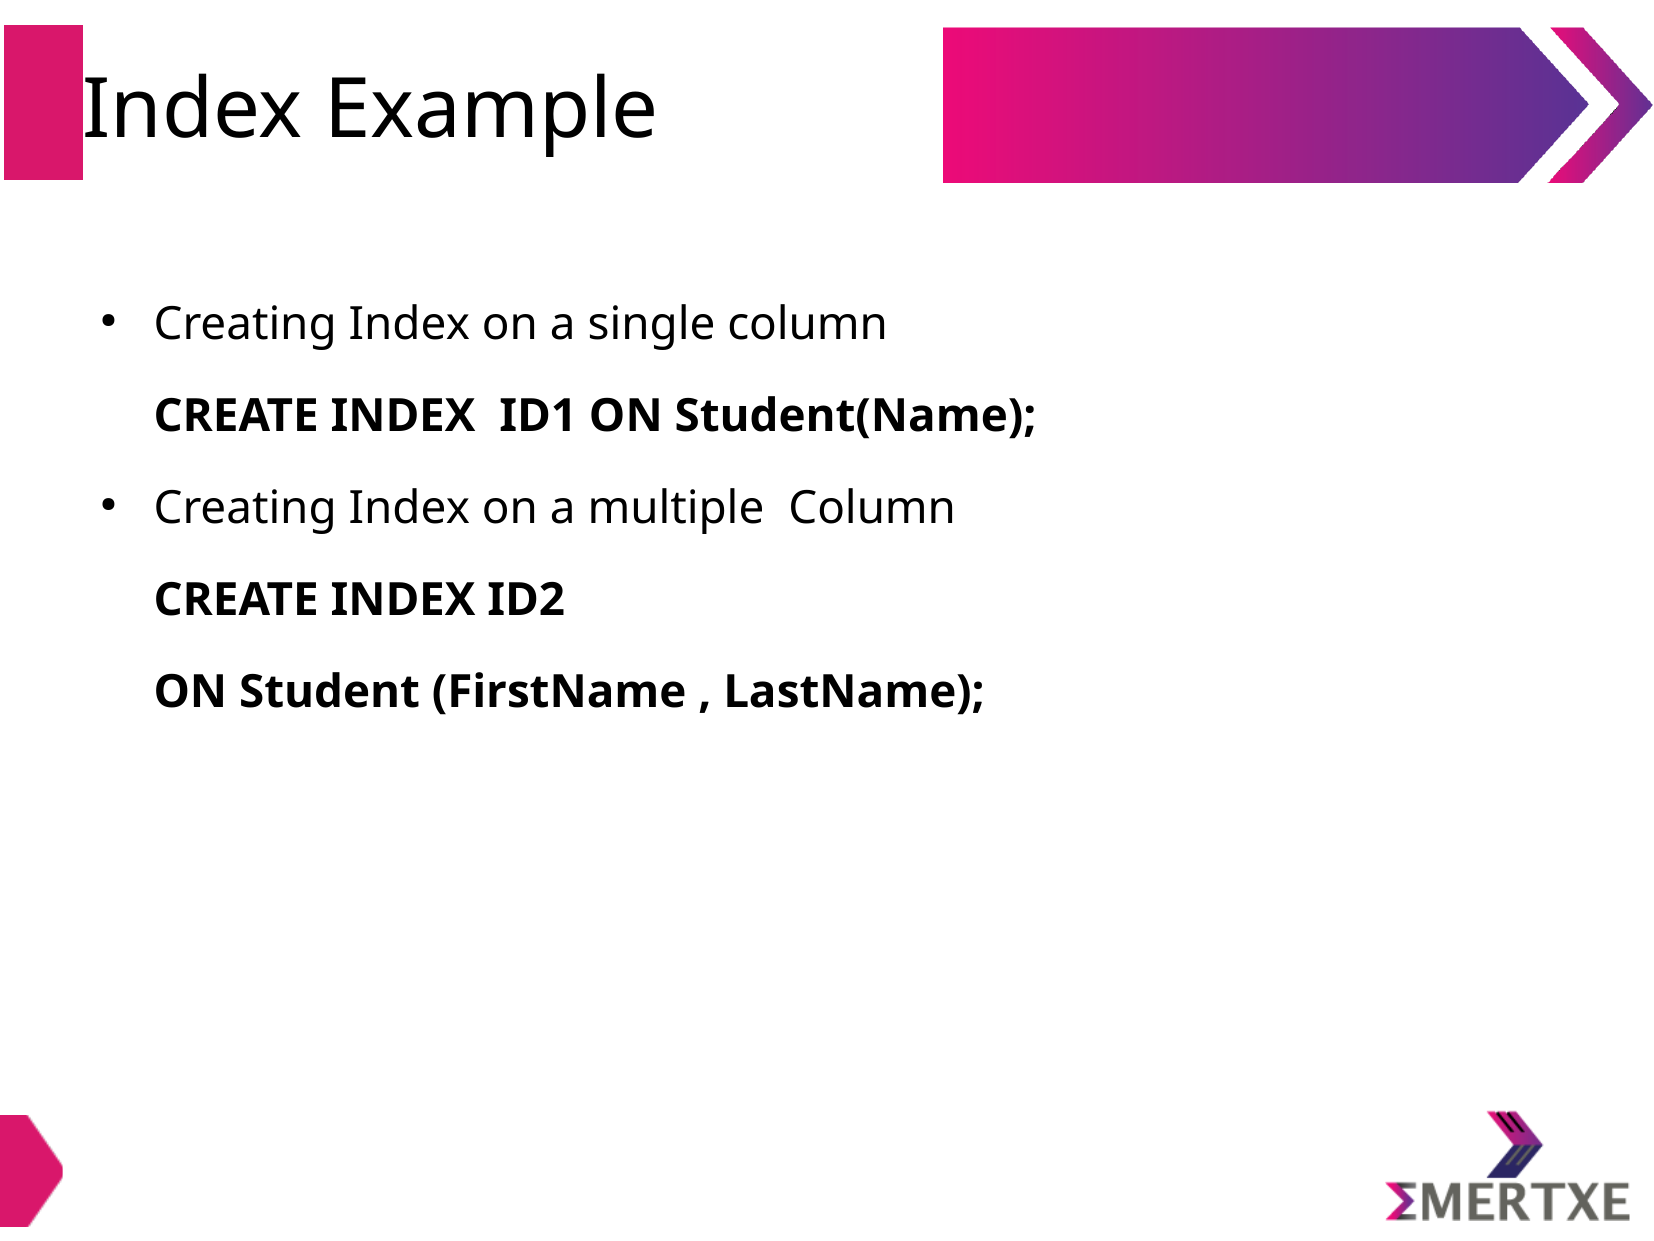

# Index Example
Creating Index on a single column
CREATE INDEX ID1 ON Student(Name);
Creating Index on a multiple Column
CREATE INDEX ID2
ON Student (FirstName , LastName);